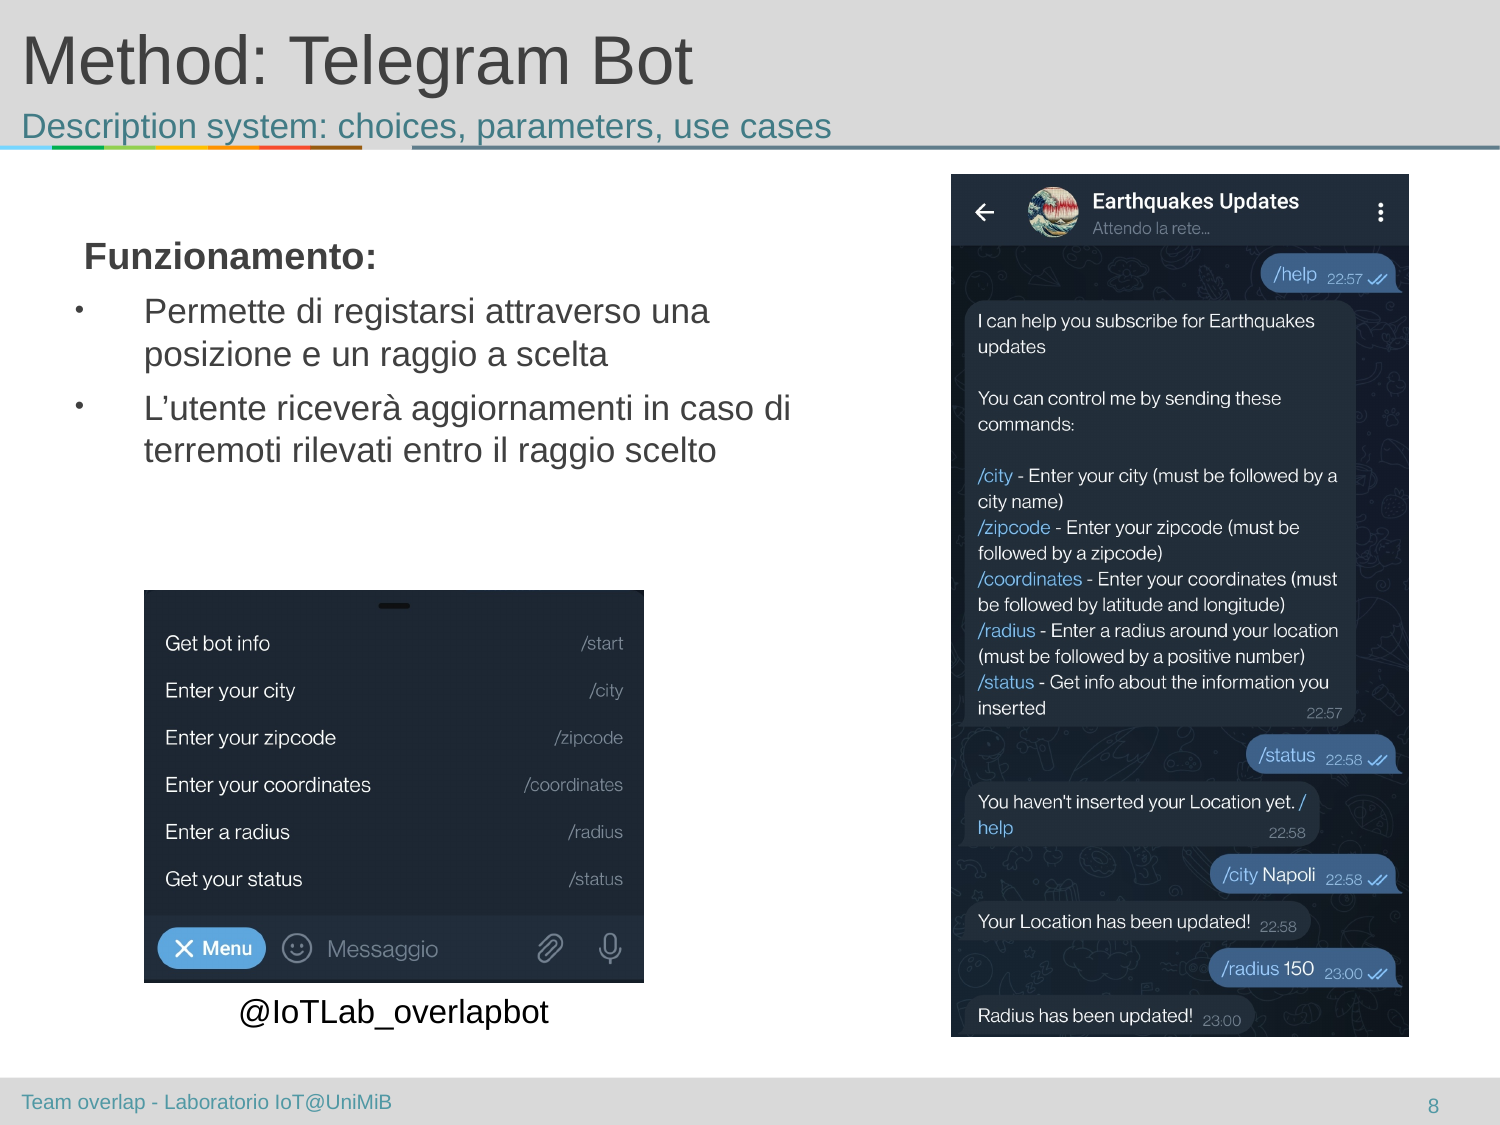

# Method: Telegram Bot
Description system: choices, parameters, use cases
Funzionamento:
Permette di registarsi attraverso una posizione e un raggio a scelta
L’utente riceverà aggiornamenti in caso di terremoti rilevati entro il raggio scelto
@IoTLab_overlapbot
Team overlap - Laboratorio IoT@UniMiB